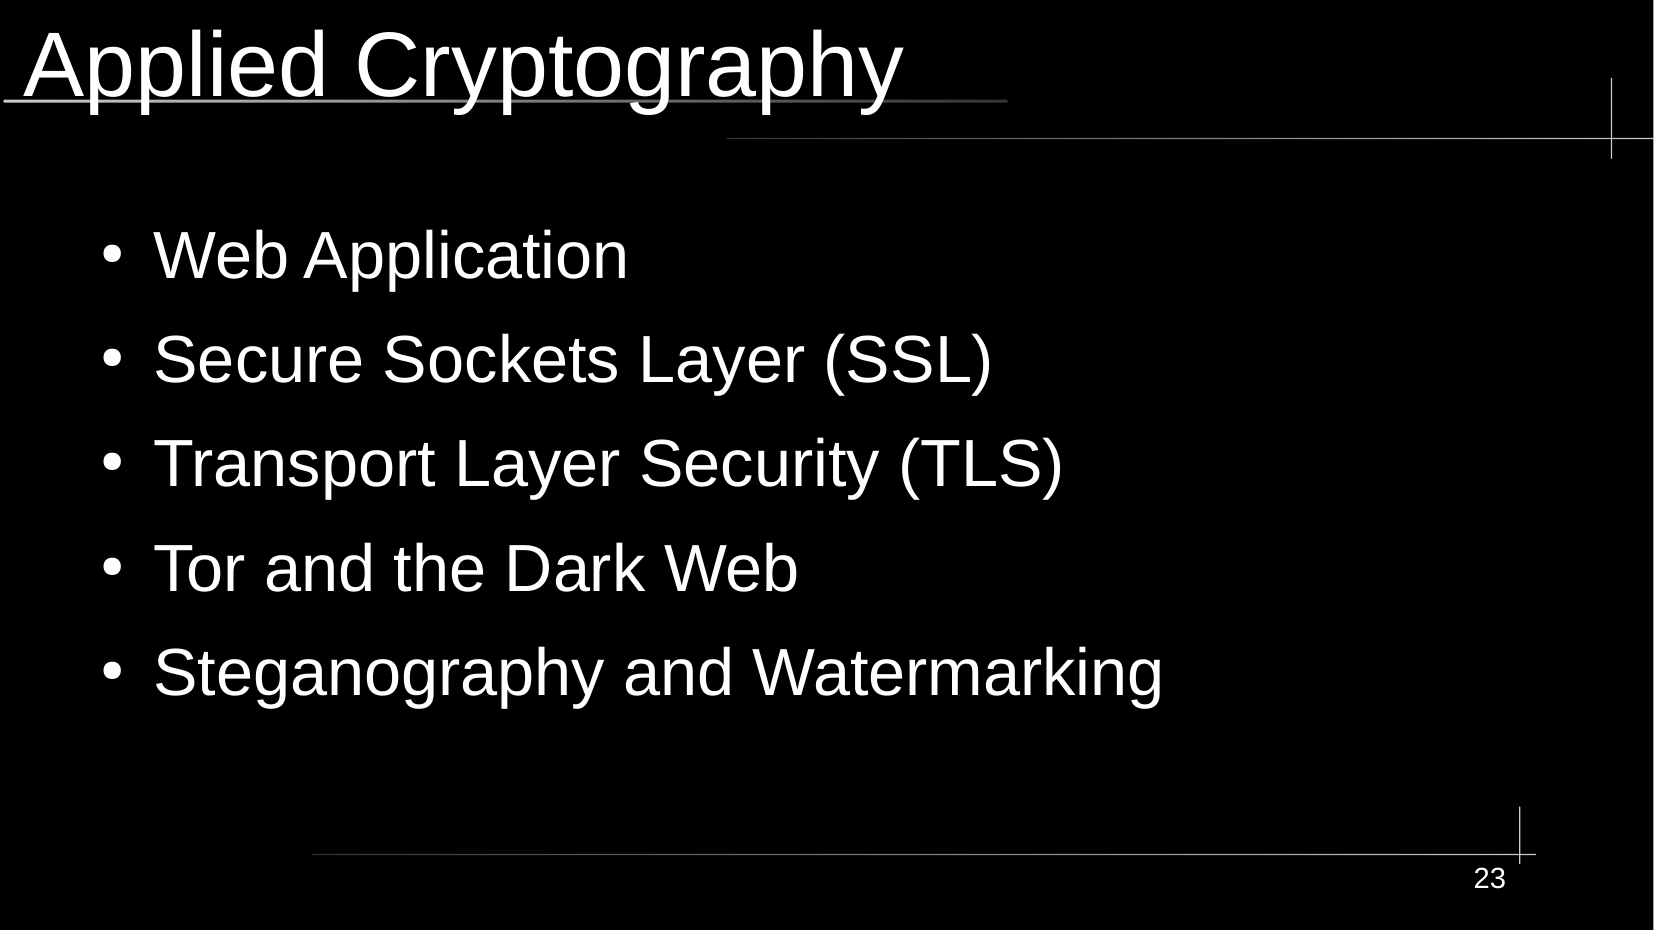

# Applied Cryptography
Web Application
Secure Sockets Layer (SSL)
Transport Layer Security (TLS)
Tor and the Dark Web
Steganography and Watermarking
23